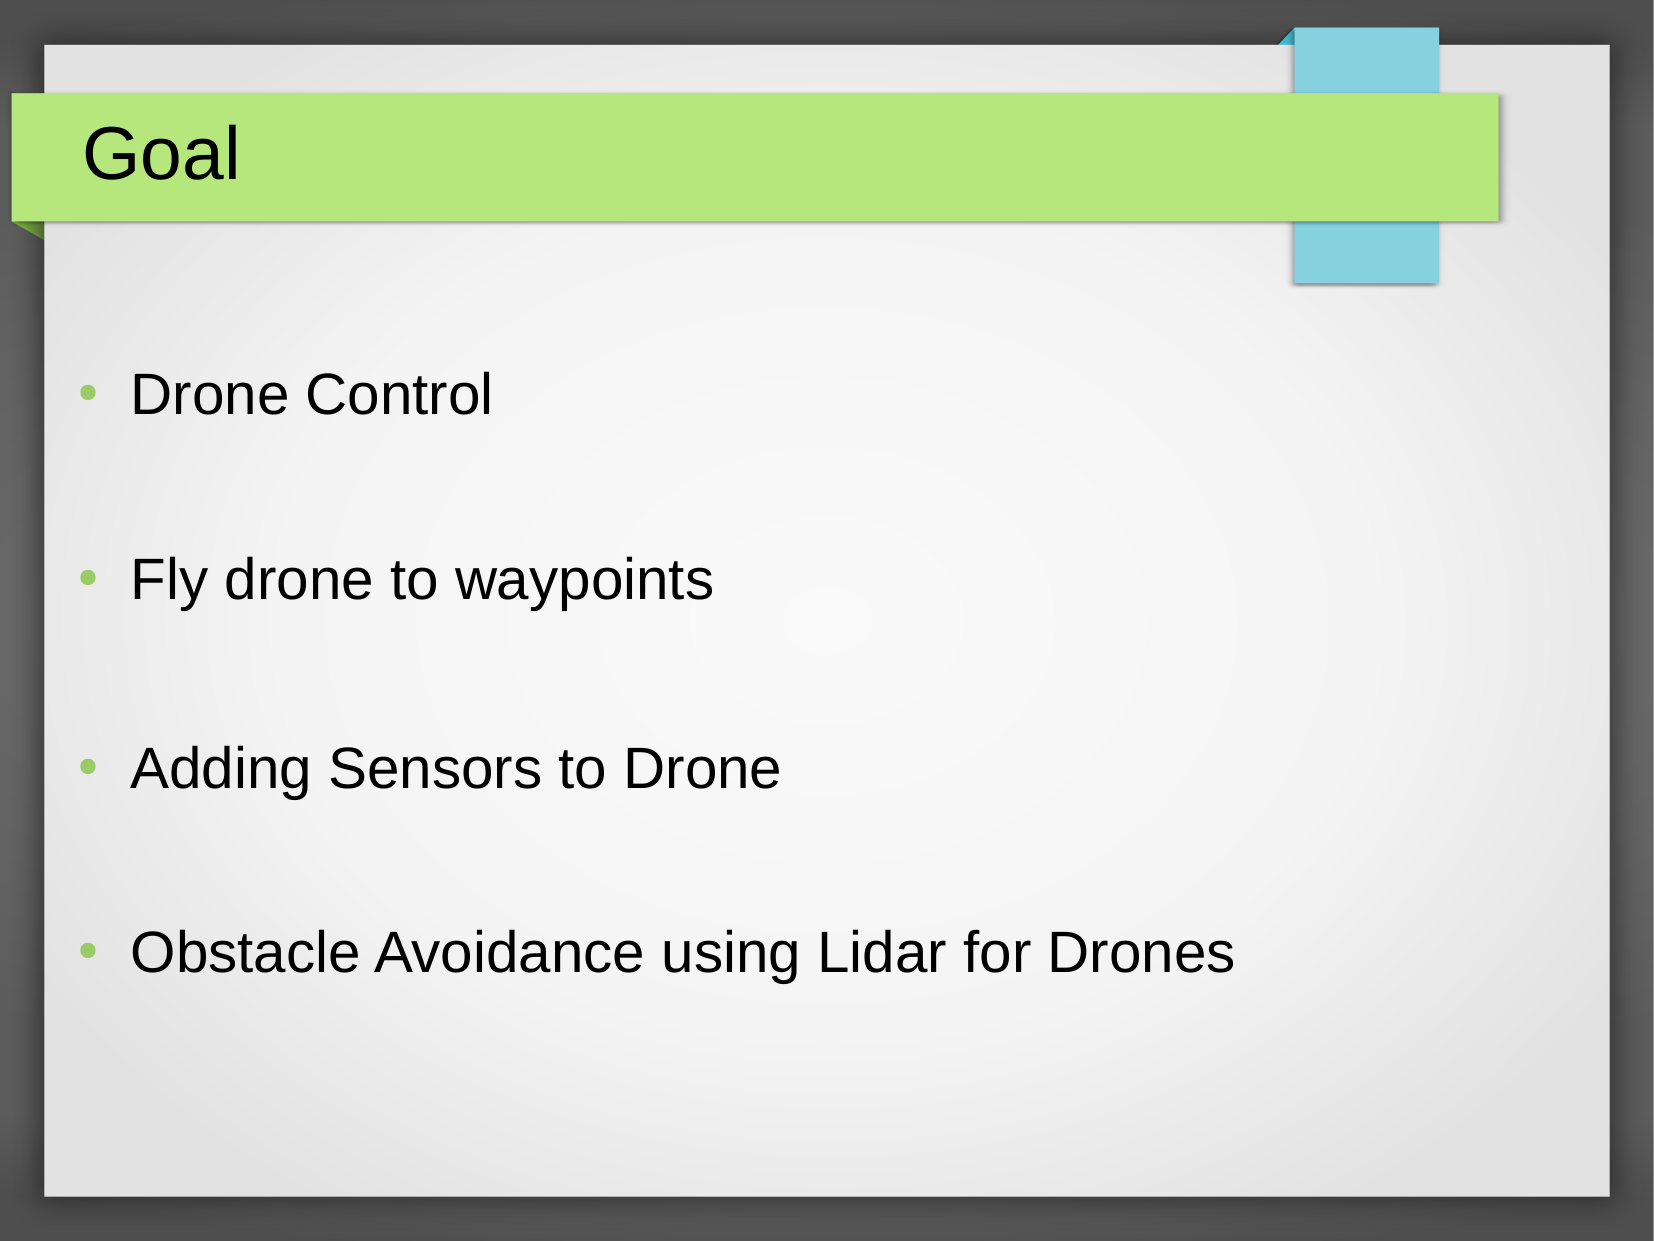

Goal
# Drone Control
Fly drone to waypoints
Adding Sensors to Drone
Obstacle Avoidance using Lidar for Drones